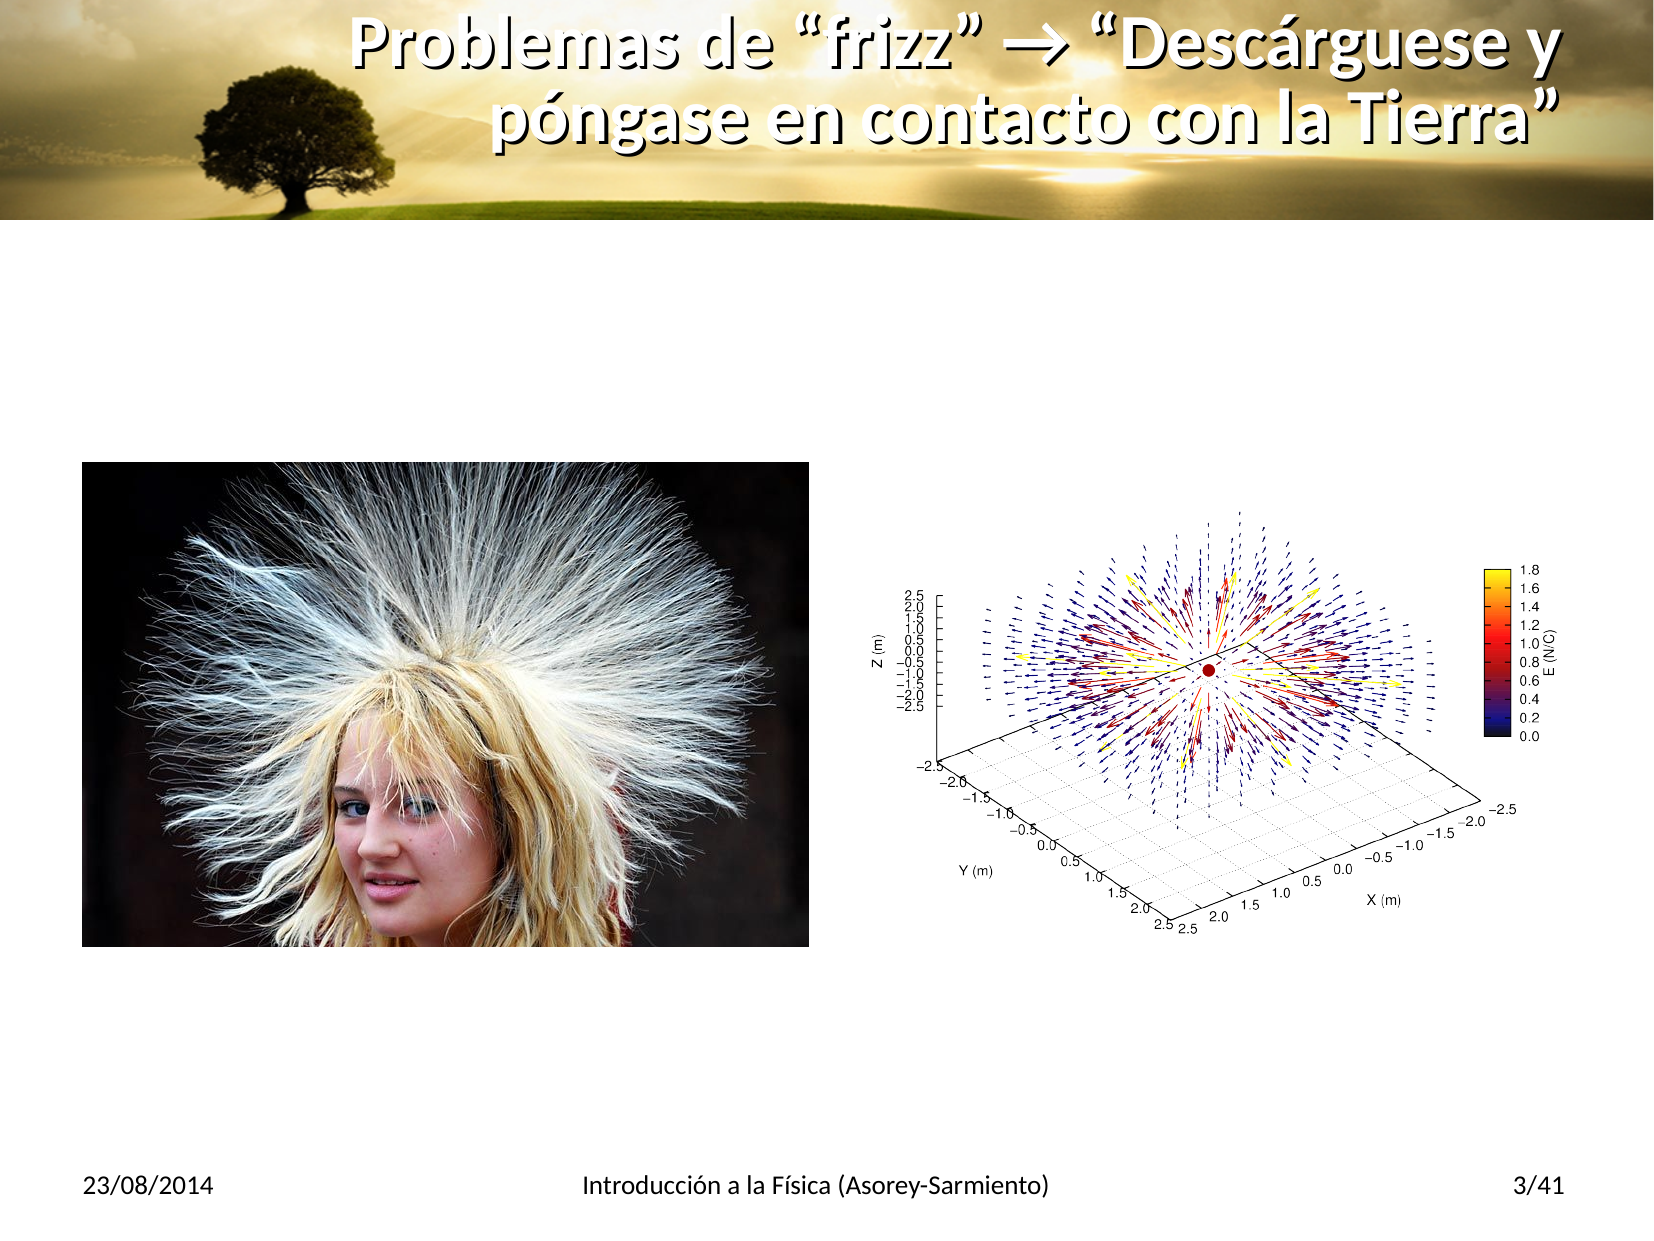

# Problemas de “frizz” → “Descárguese y póngase en contacto con la Tierra”
23/08/2014
Introducción a la Física (Asorey-Sarmiento)
3